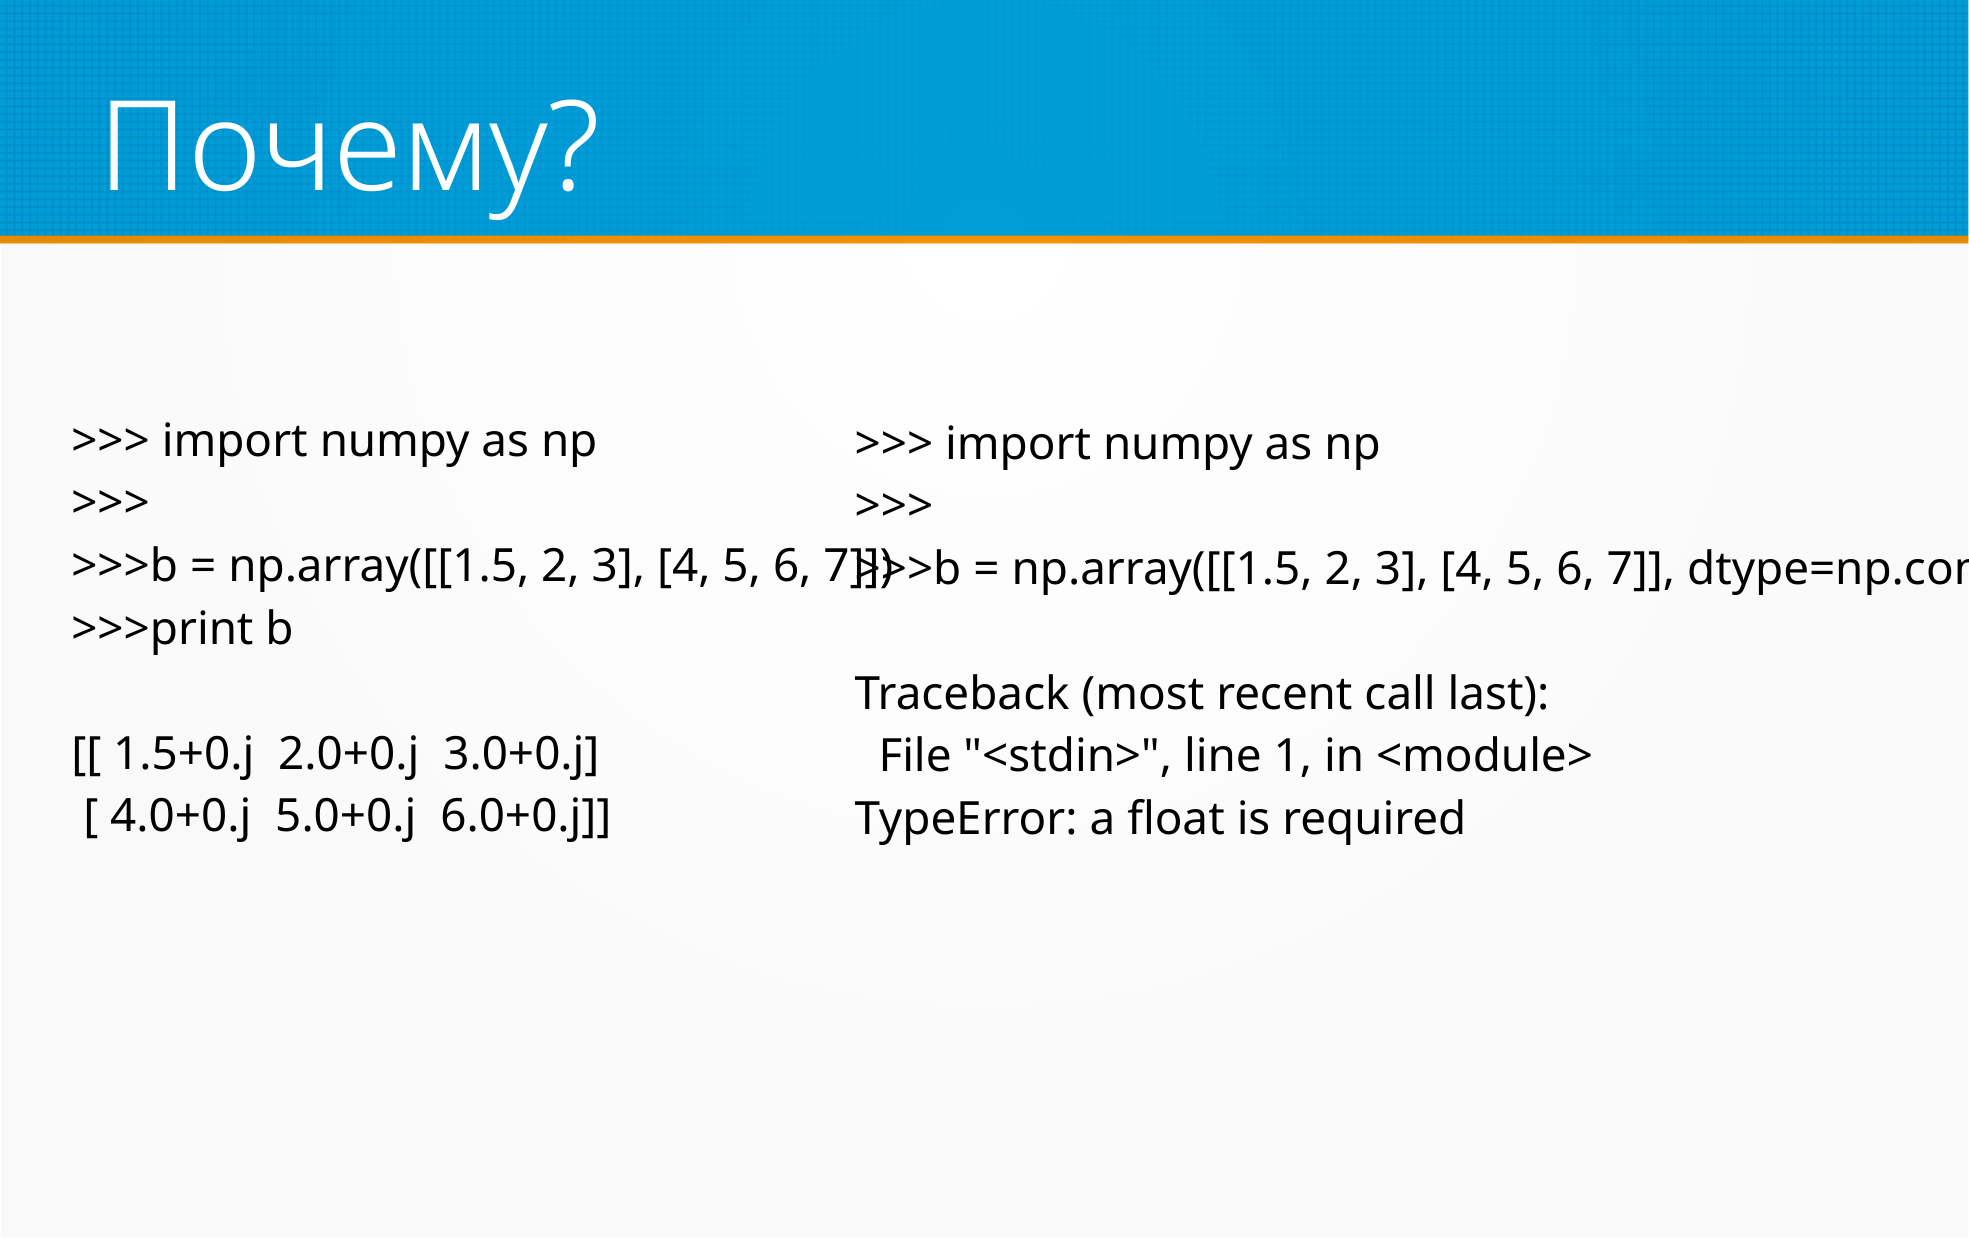

# Почему?
>>> import numpy as np
>>>
>>>b = np.array([[1.5, 2, 3], [4, 5, 6, 7]])
>>>print b
[[ 1.5+0.j 2.0+0.j 3.0+0.j]
 [ 4.0+0.j 5.0+0.j 6.0+0.j]]
>>> import numpy as np
>>>
>>>b = np.array([[1.5, 2, 3], [4, 5, 6, 7]], dtype=np.complex)
Traceback (most recent call last):
 File "<stdin>", line 1, in <module>
TypeError: a float is required